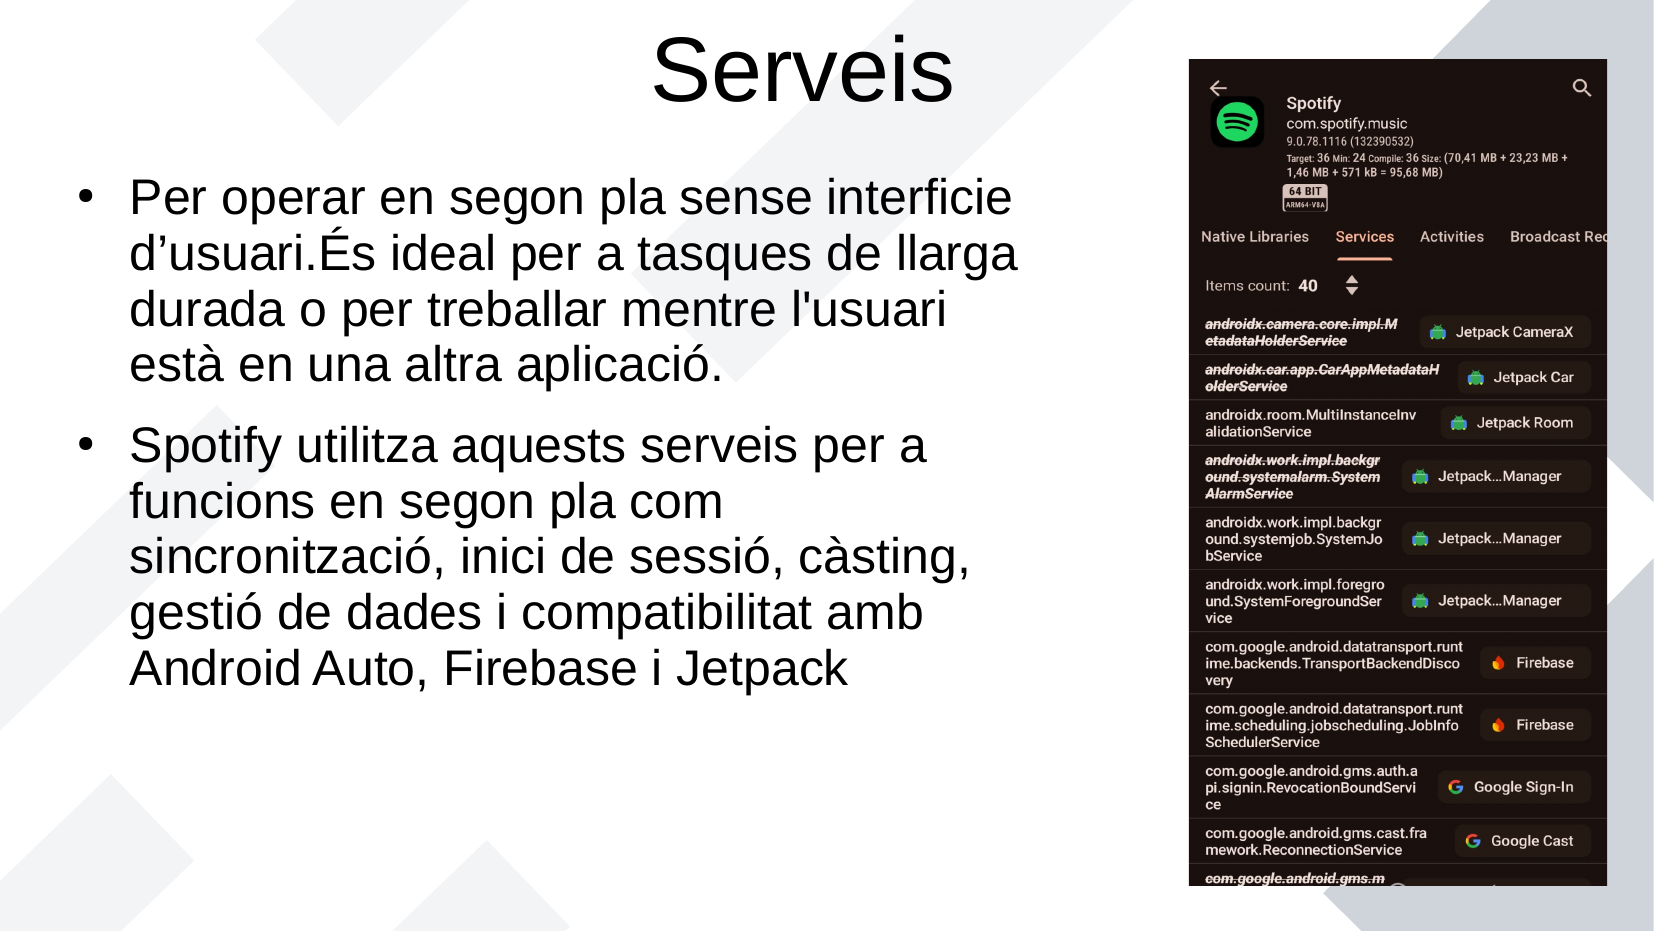

# Serveis
Per operar en segon pla sense interficie d’usuari.És ideal per a tasques de llarga durada o per treballar mentre l'usuari està en una altra aplicació.
Spotify utilitza aquests serveis per a funcions en segon pla com sincronització, inici de sessió, càsting, gestió de dades i compatibilitat amb Android Auto, Firebase i Jetpack